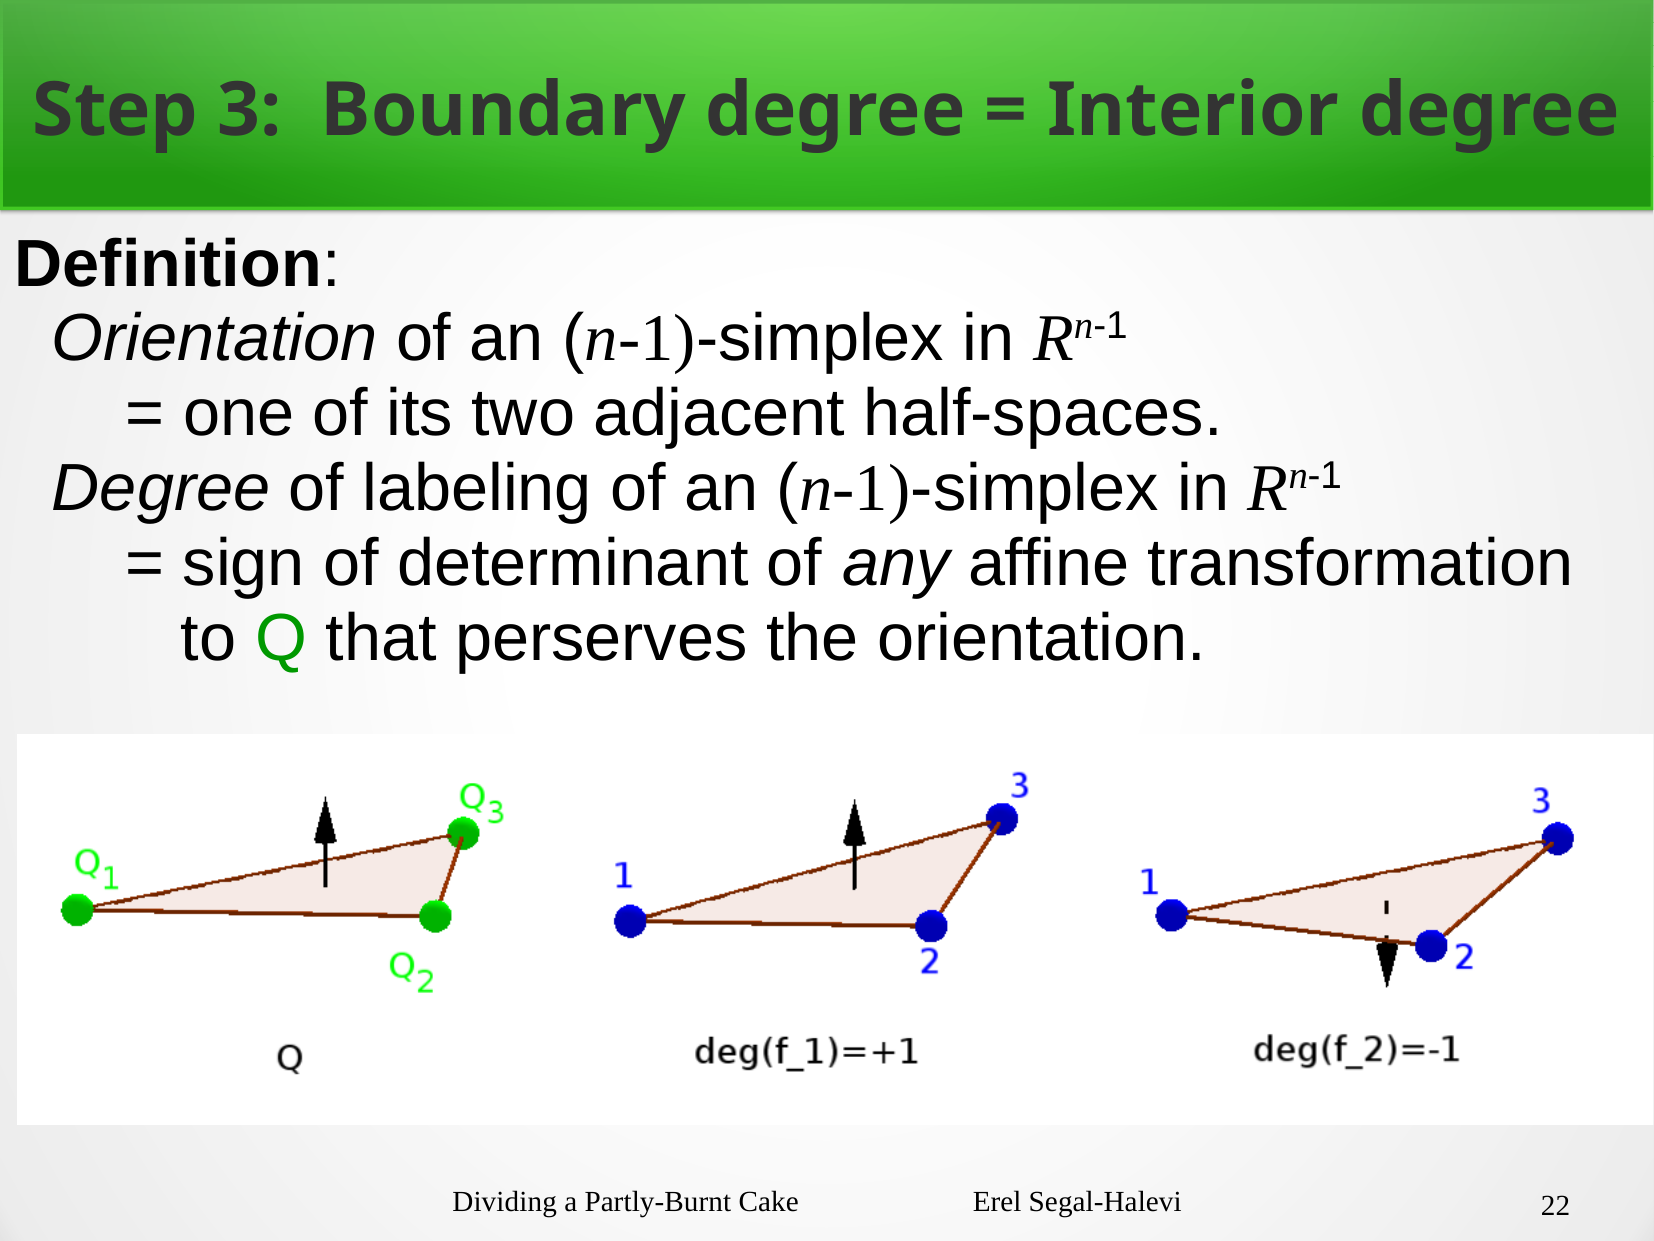

# Step 3: Boundary degree = Interior degree
Definition:
 Orientation of an (n-1)-simplex in Rn-1
 = one of its two adjacent half-spaces.
 Degree of labeling of an (n-1)-simplex in Rn-1
 = sign of determinant of any affine transformation
 to Q that perserves the orientation.
Dividing a Partly-Burnt Cake Erel Segal-Halevi
22